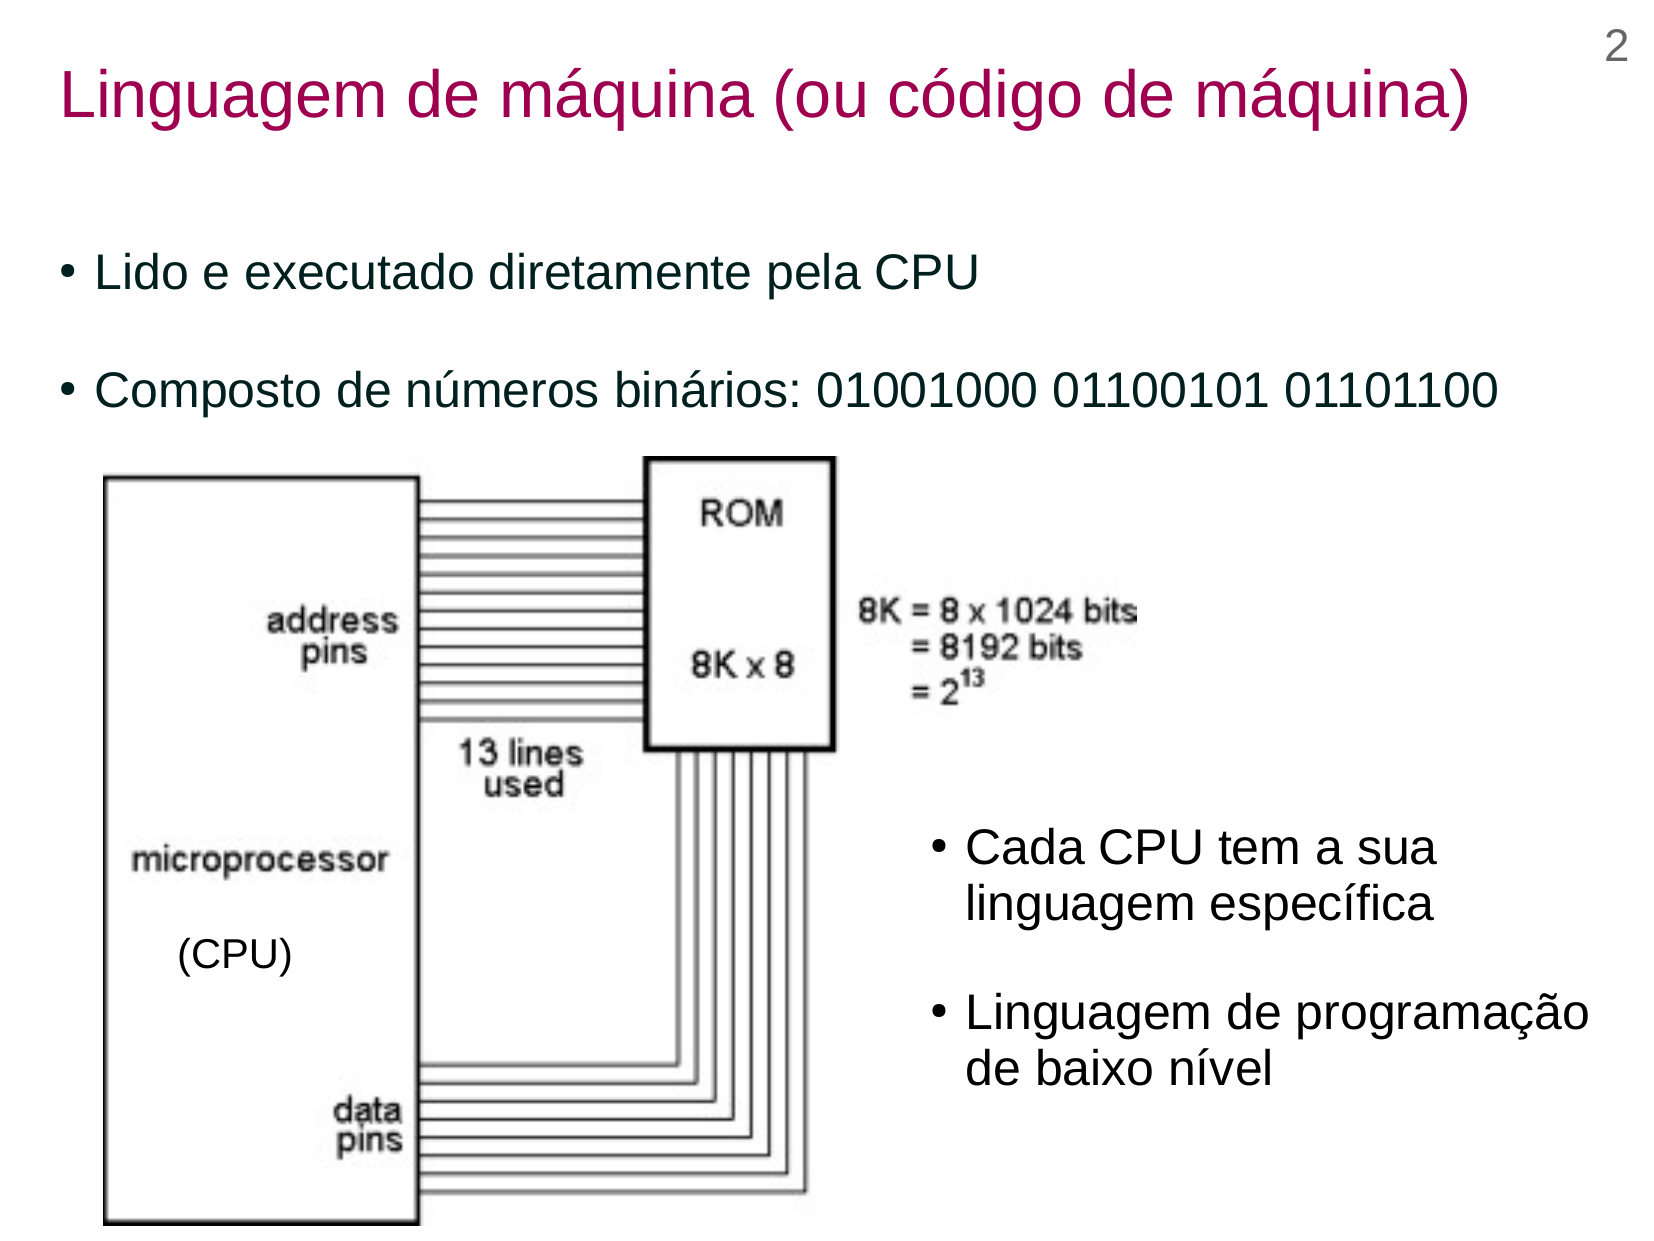

2
# Linguagem de máquina (ou código de máquina)
Lido e executado diretamente pela CPU
Composto de números binários: 01001000 01100101 01101100
Cada CPU tem a sua linguagem específica
Linguagem de programação de baixo nível
(CPU)